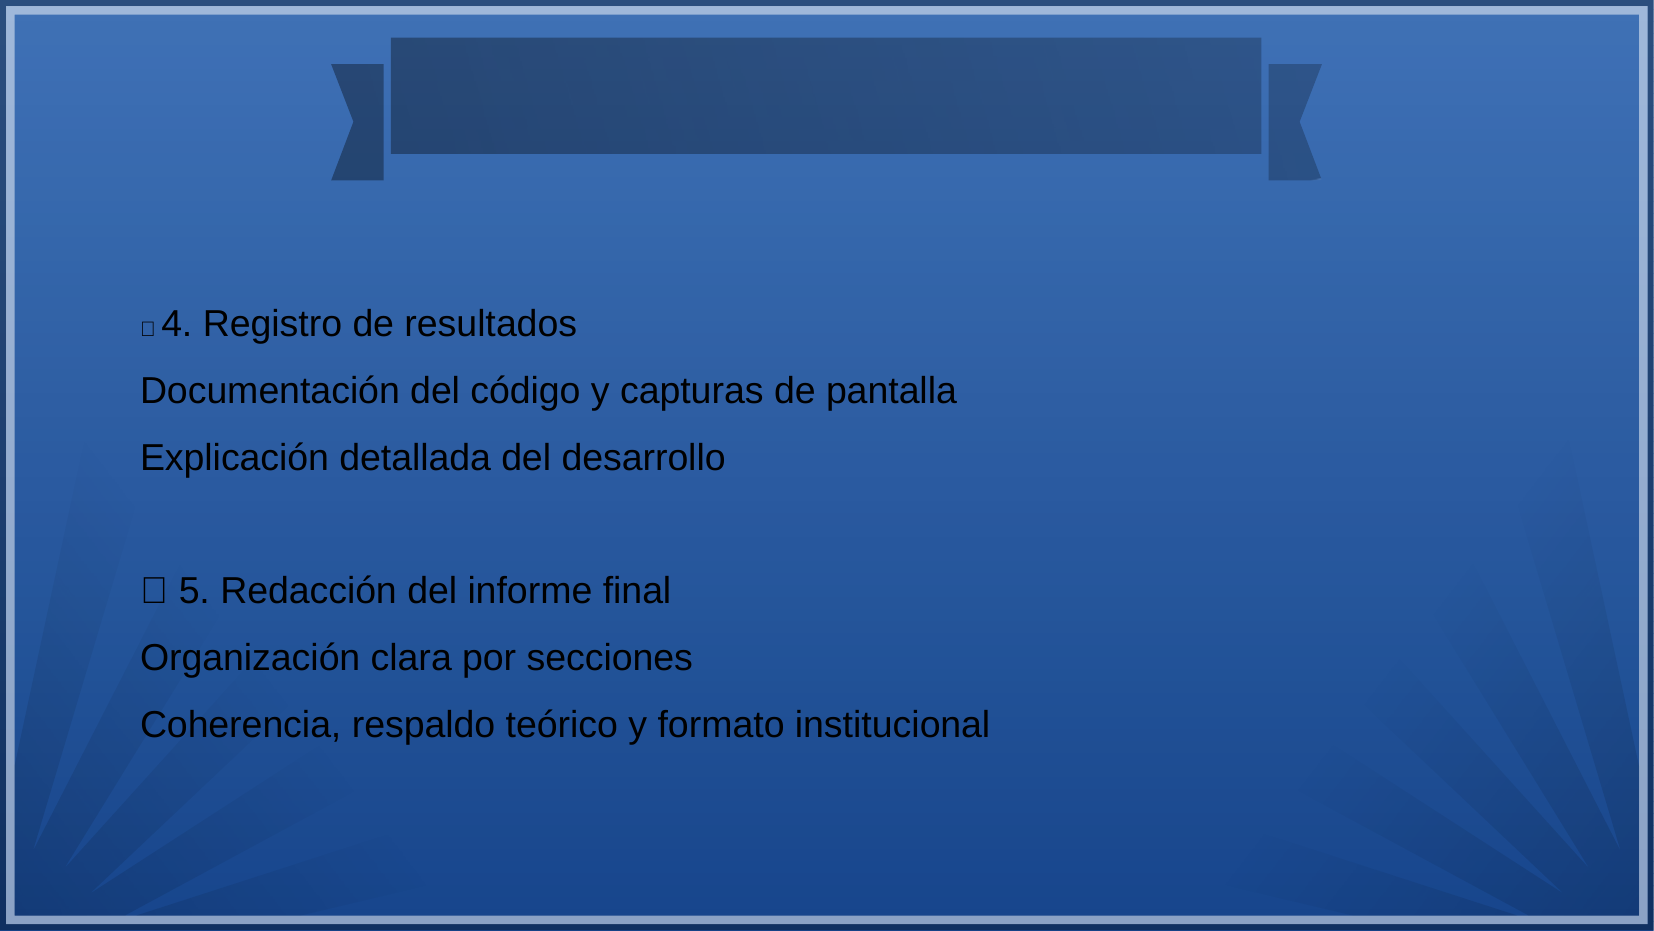

#
🔹 4. Registro de resultados
Documentación del código y capturas de pantalla
Explicación detallada del desarrollo
🔹 5. Redacción del informe final
Organización clara por secciones
Coherencia, respaldo teórico y formato institucional